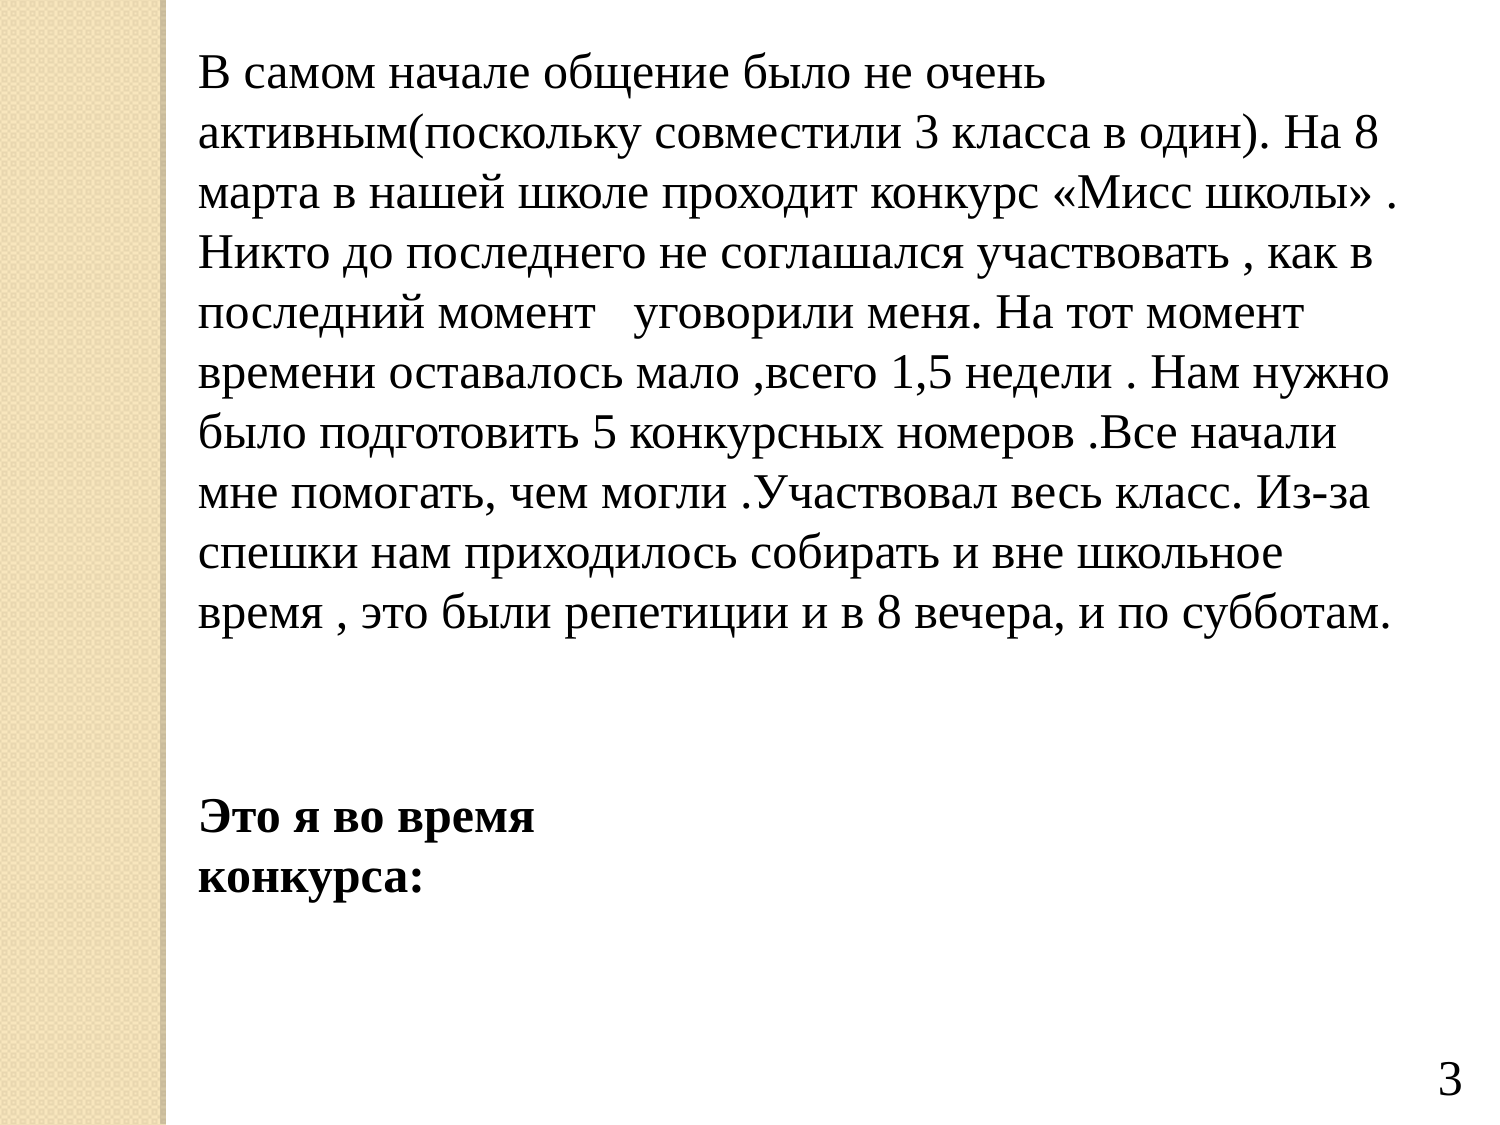

В самом начале общение было не очень активным(поскольку совместили 3 класса в один). На 8 марта в нашей школе проходит конкурс «Мисс школы» . Никто до последнего не соглашался участвовать , как в последний момент уговорили меня. На тот момент времени оставалось мало ,всего 1,5 недели . Нам нужно было подготовить 5 конкурсных номеров .Все начали мне помогать, чем могли .Участвовал весь класс. Из-за спешки нам приходилось собирать и вне школьное время , это были репетиции и в 8 вечера, и по субботам.
Это я во время конкурса: